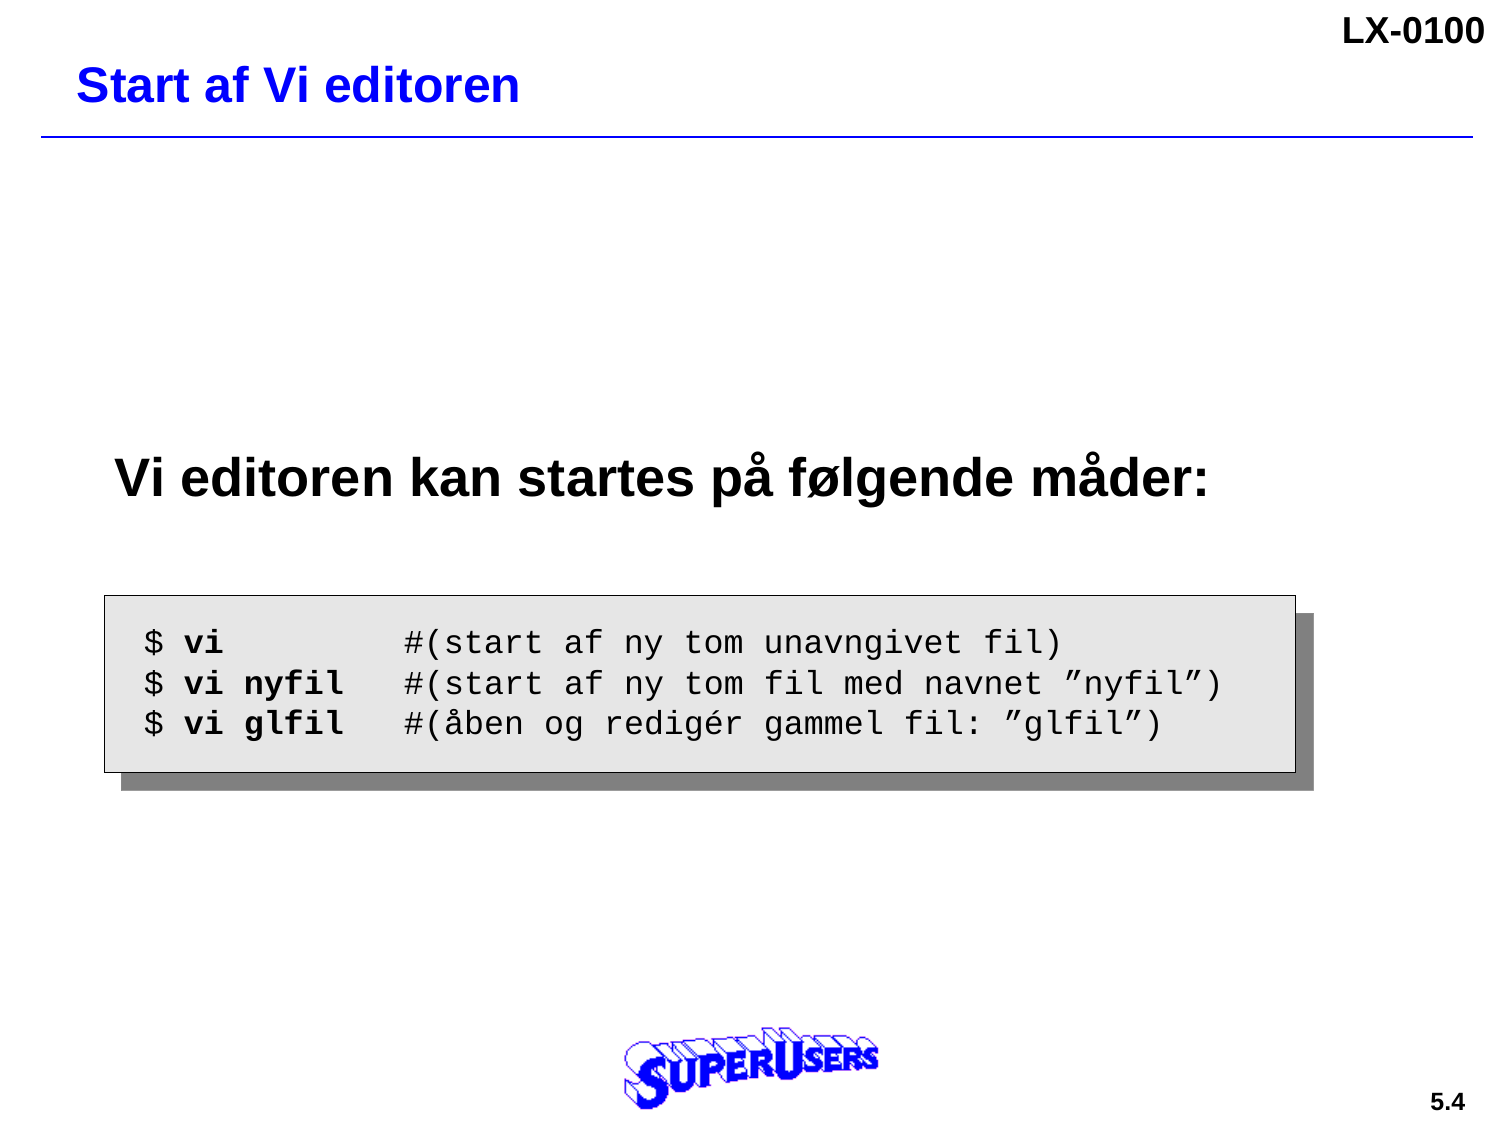

# Start af Vi editoren
Vi editoren kan startes på følgende måder:
 $ vi 		#(start af ny tom unavngivet fil)
 $ vi nyfil 	#(start af ny tom fil med navnet ”nyfil”)
 $ vi glfil 	#(åben og redigér gammel fil: ”glfil”)